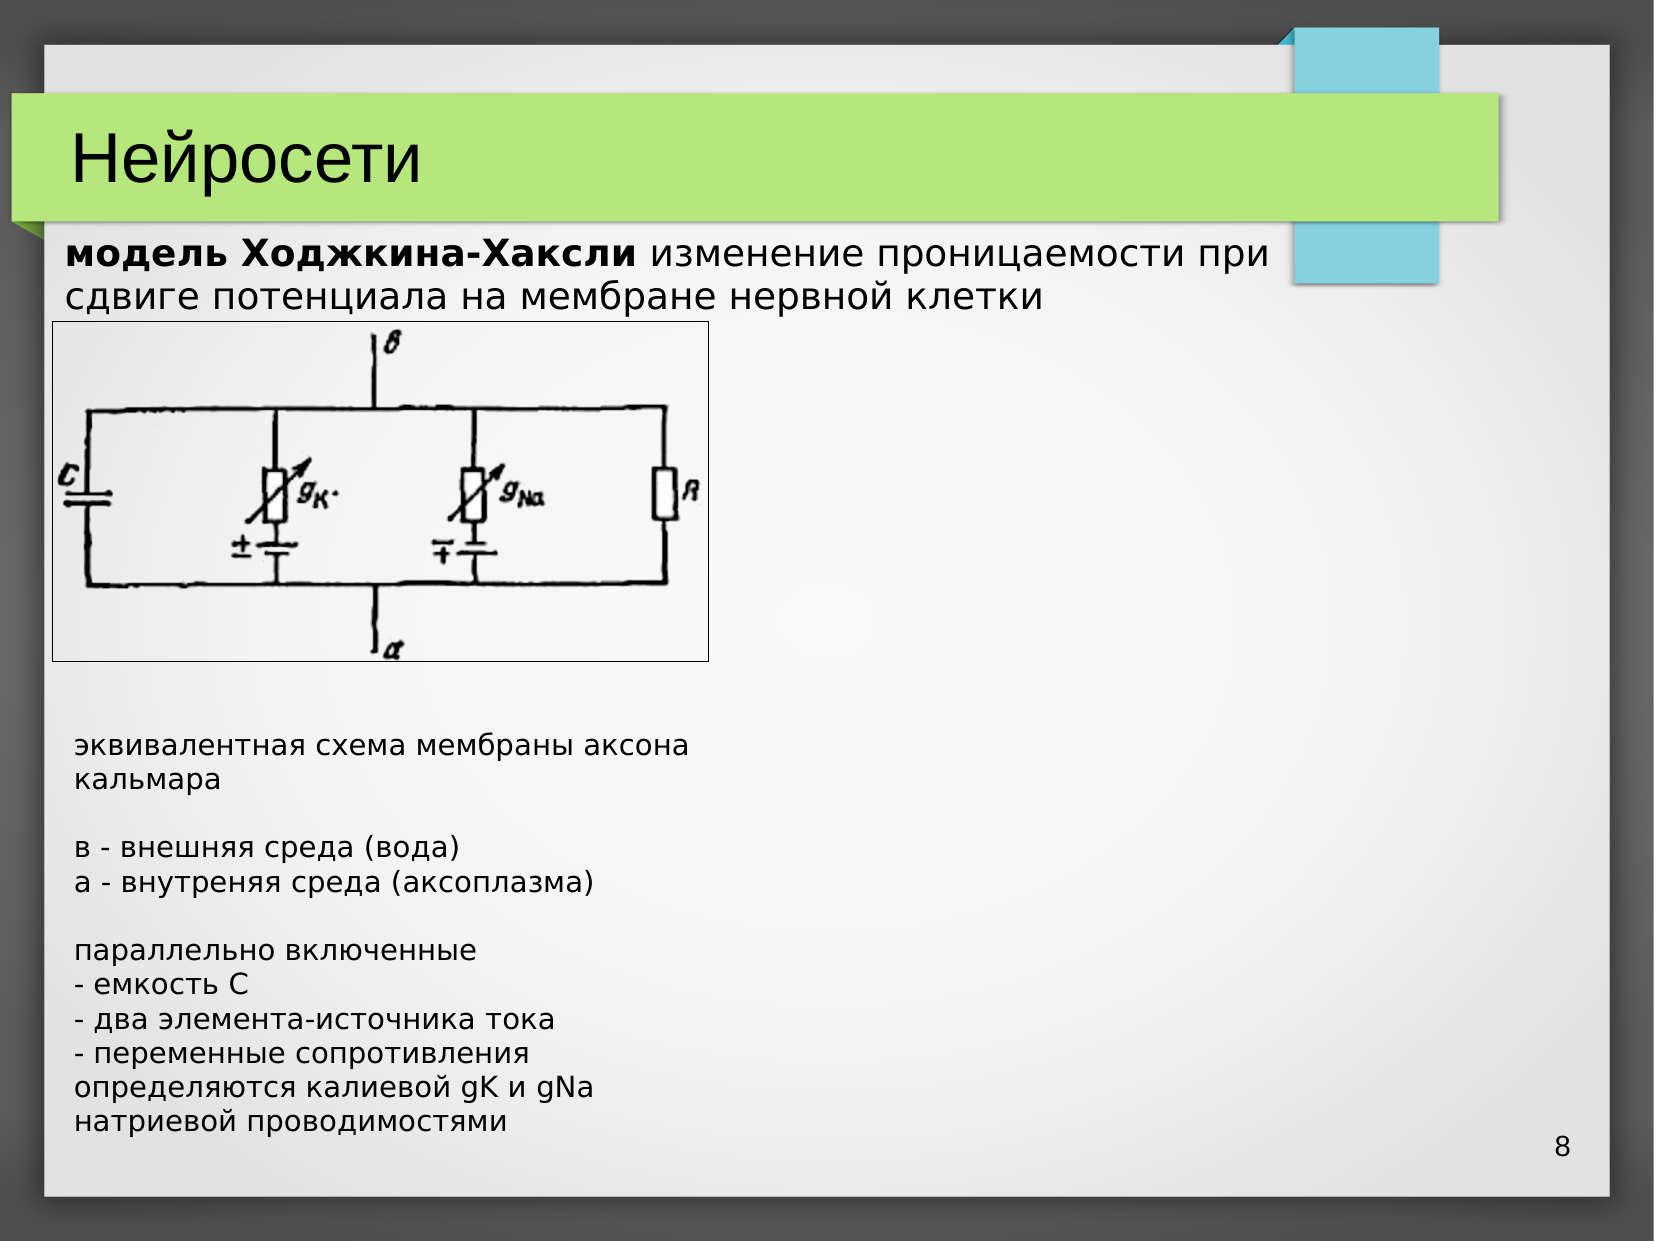

# Нейросети
модель Ходжкина-Хаксли изменение проницаемости при сдвиге потенциала на мембране нервной клетки
эквивалентная схема мембраны аксона кальмара
в - внешняя среда (вода)
а - внутреняя среда (аксоплазма)
параллельно включенные
- емкость С
- два элемента-источника тока
- переменные сопротивления определяются калиевой gK и gNa натриевой проводимостями
8